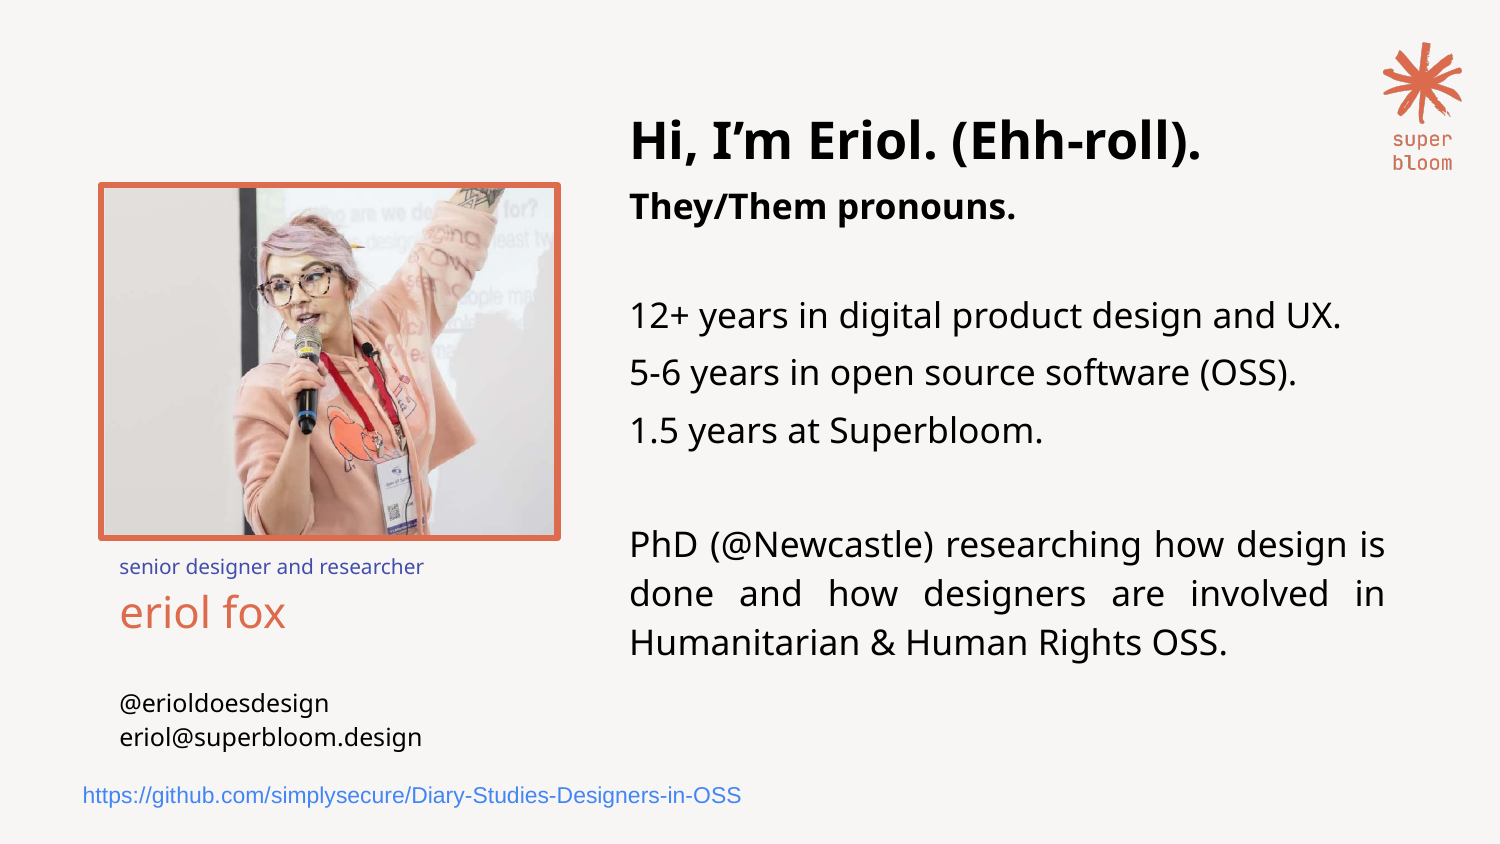

Hi, I’m Eriol. (Ehh-roll).
They/Them pronouns.
12+ years in digital product design and UX.
5-6 years in open source software (OSS).
1.5 years at Superbloom.
PhD (@Newcastle) researching how design is done and how designers are involved in Humanitarian & Human Rights OSS.
senior designer and researcher
eriol fox
@erioldoesdesign
eriol@superbloom.design
https://github.com/simplysecure/Diary-Studies-Designers-in-OSS